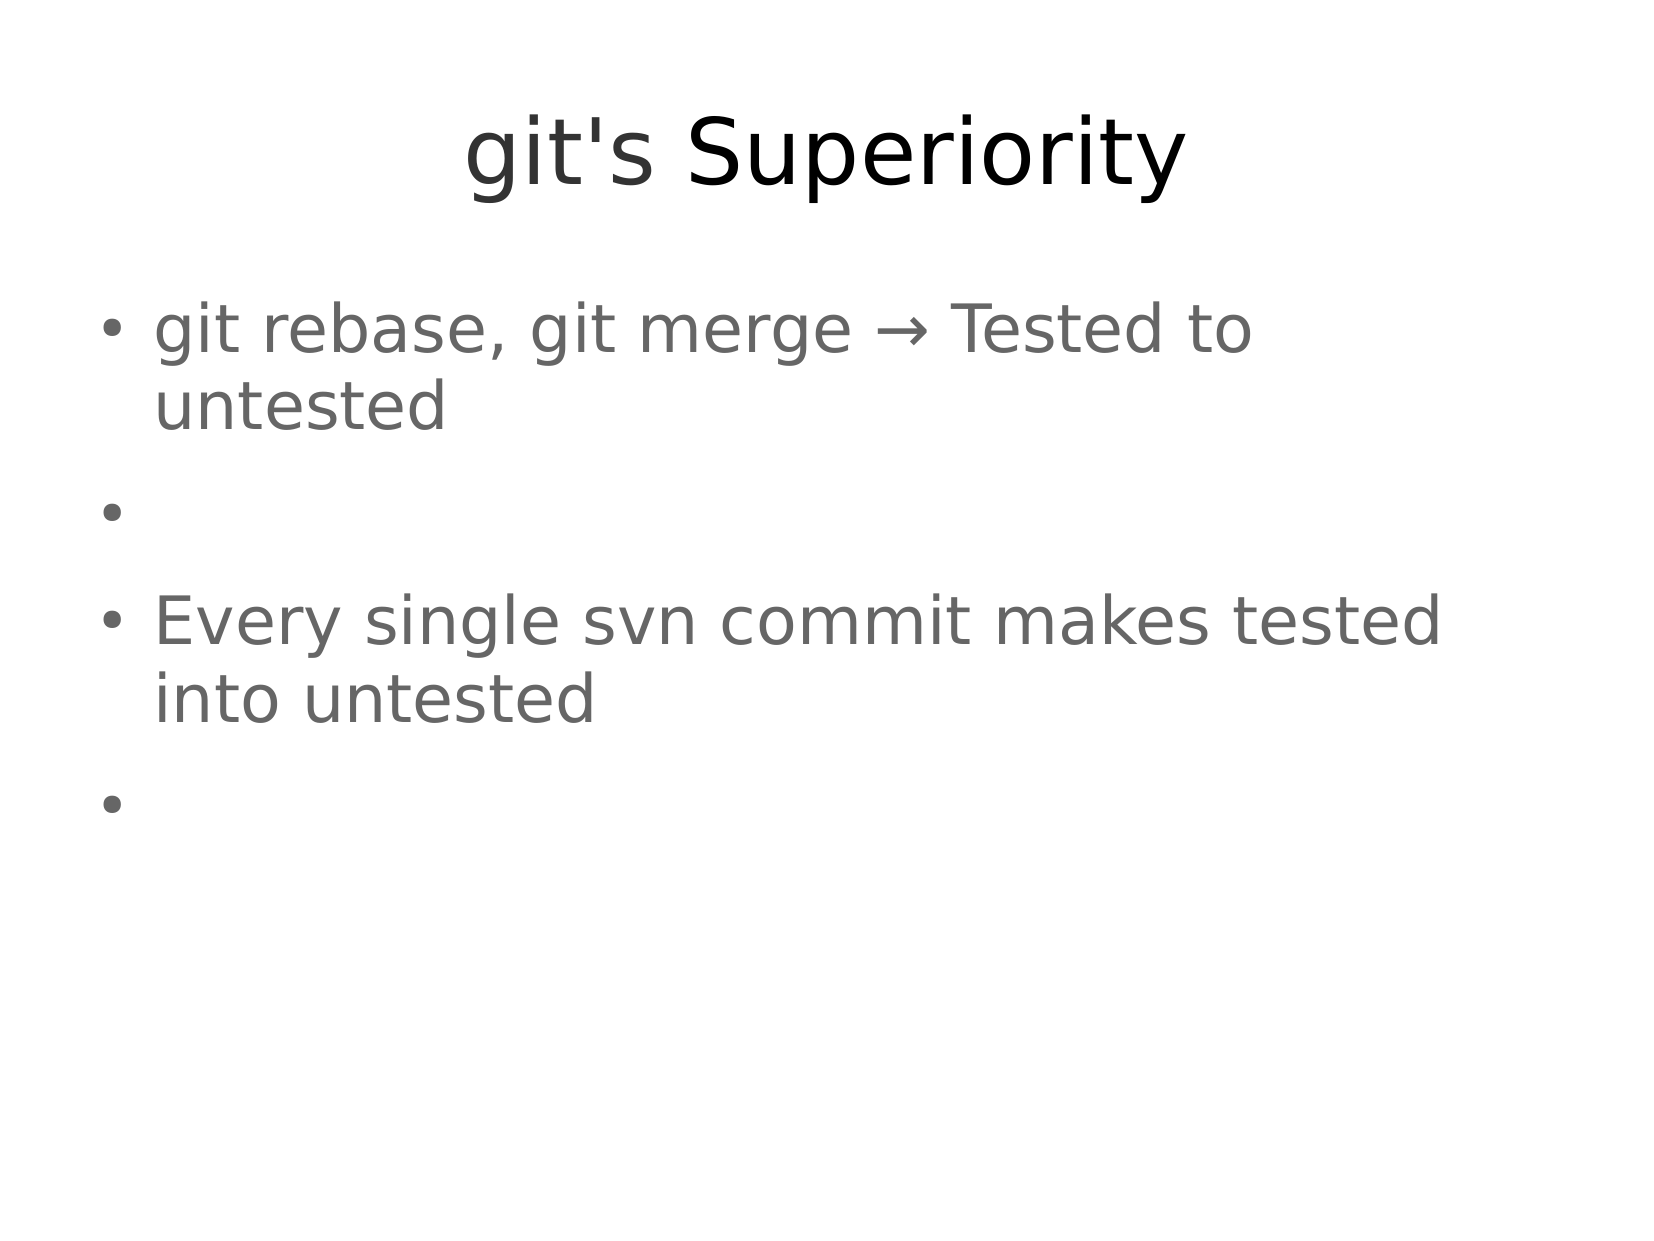

# git's Superiority
git rebase, git merge → Tested to untested
Every single svn commit makes tested into untested